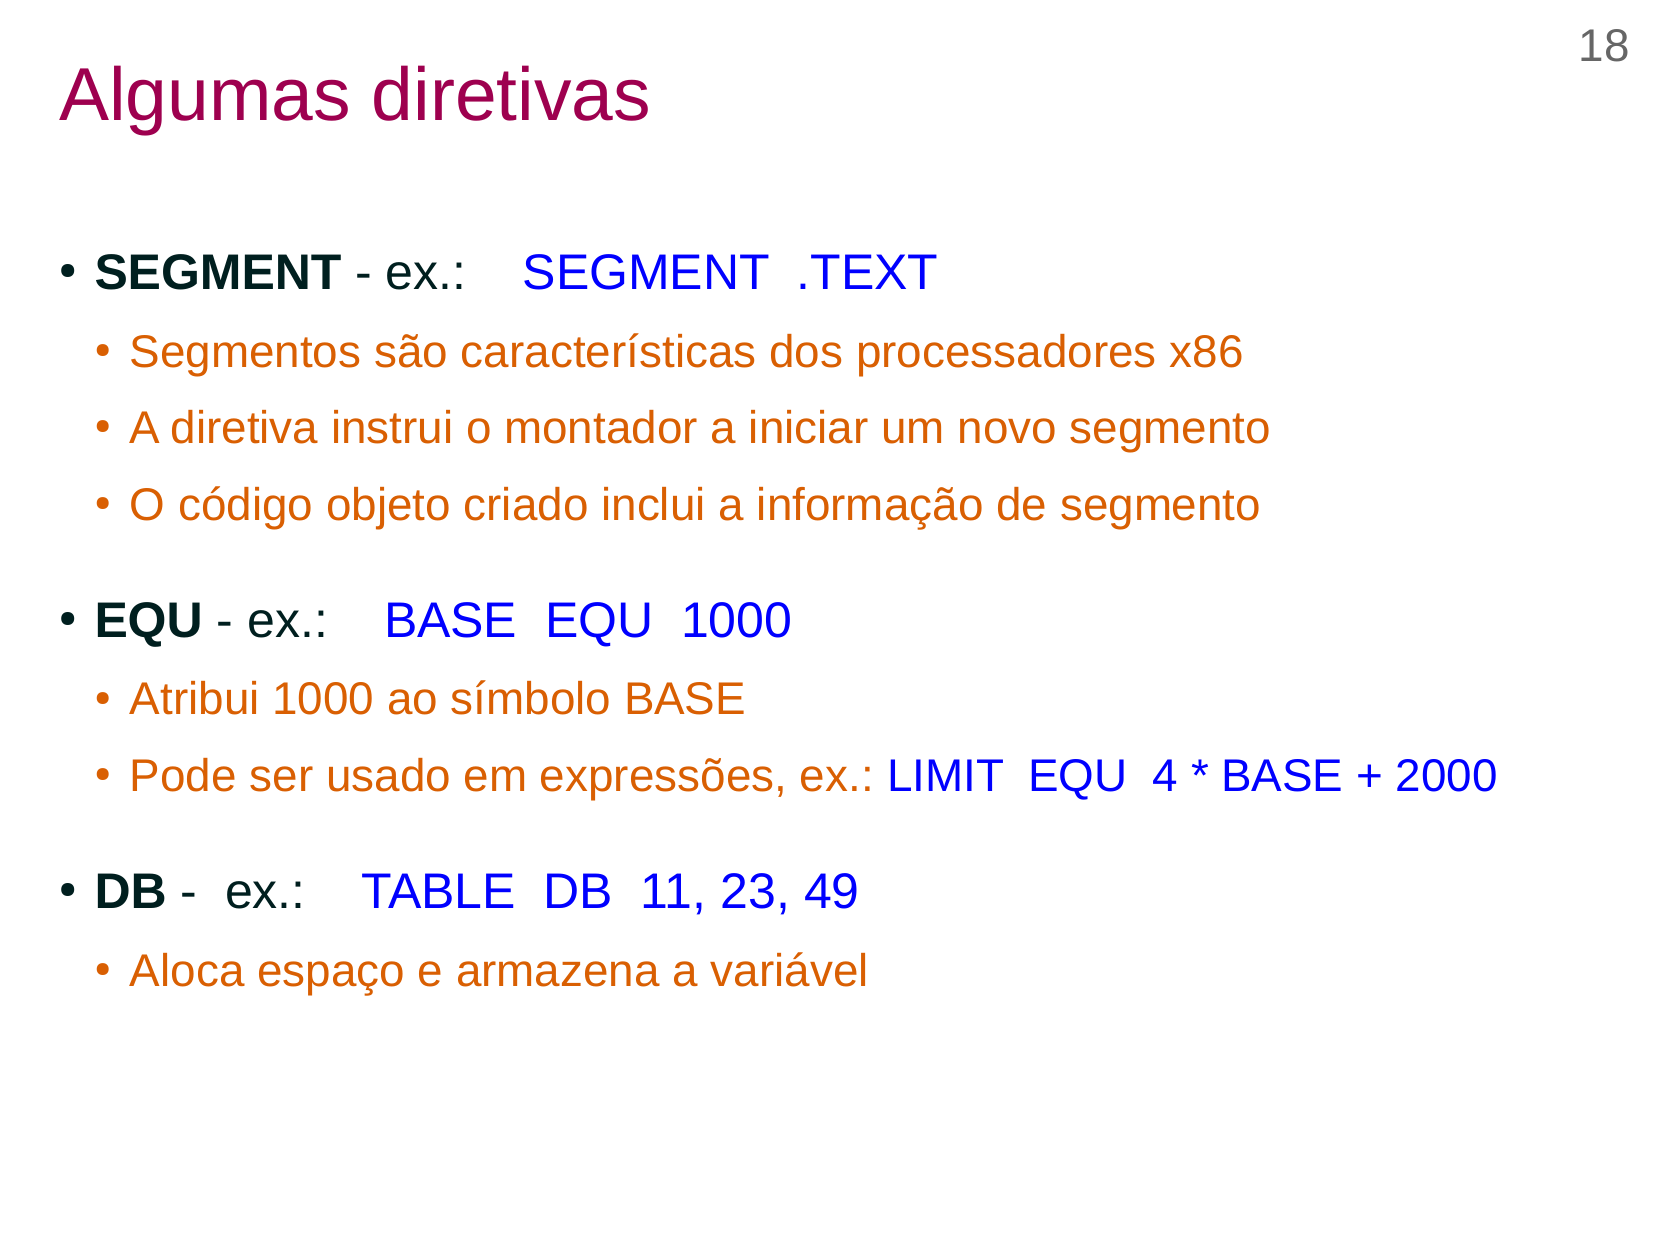

18
# Algumas diretivas
SEGMENT - ex.: SEGMENT .TEXT
Segmentos são características dos processadores x86
A diretiva instrui o montador a iniciar um novo segmento
O código objeto criado inclui a informação de segmento
EQU - ex.: BASE EQU 1000
Atribui 1000 ao símbolo BASE
Pode ser usado em expressões, ex.: LIMIT EQU 4 * BASE + 2000
DB - ex.: TABLE DB 11, 23, 49
Aloca espaço e armazena a variável